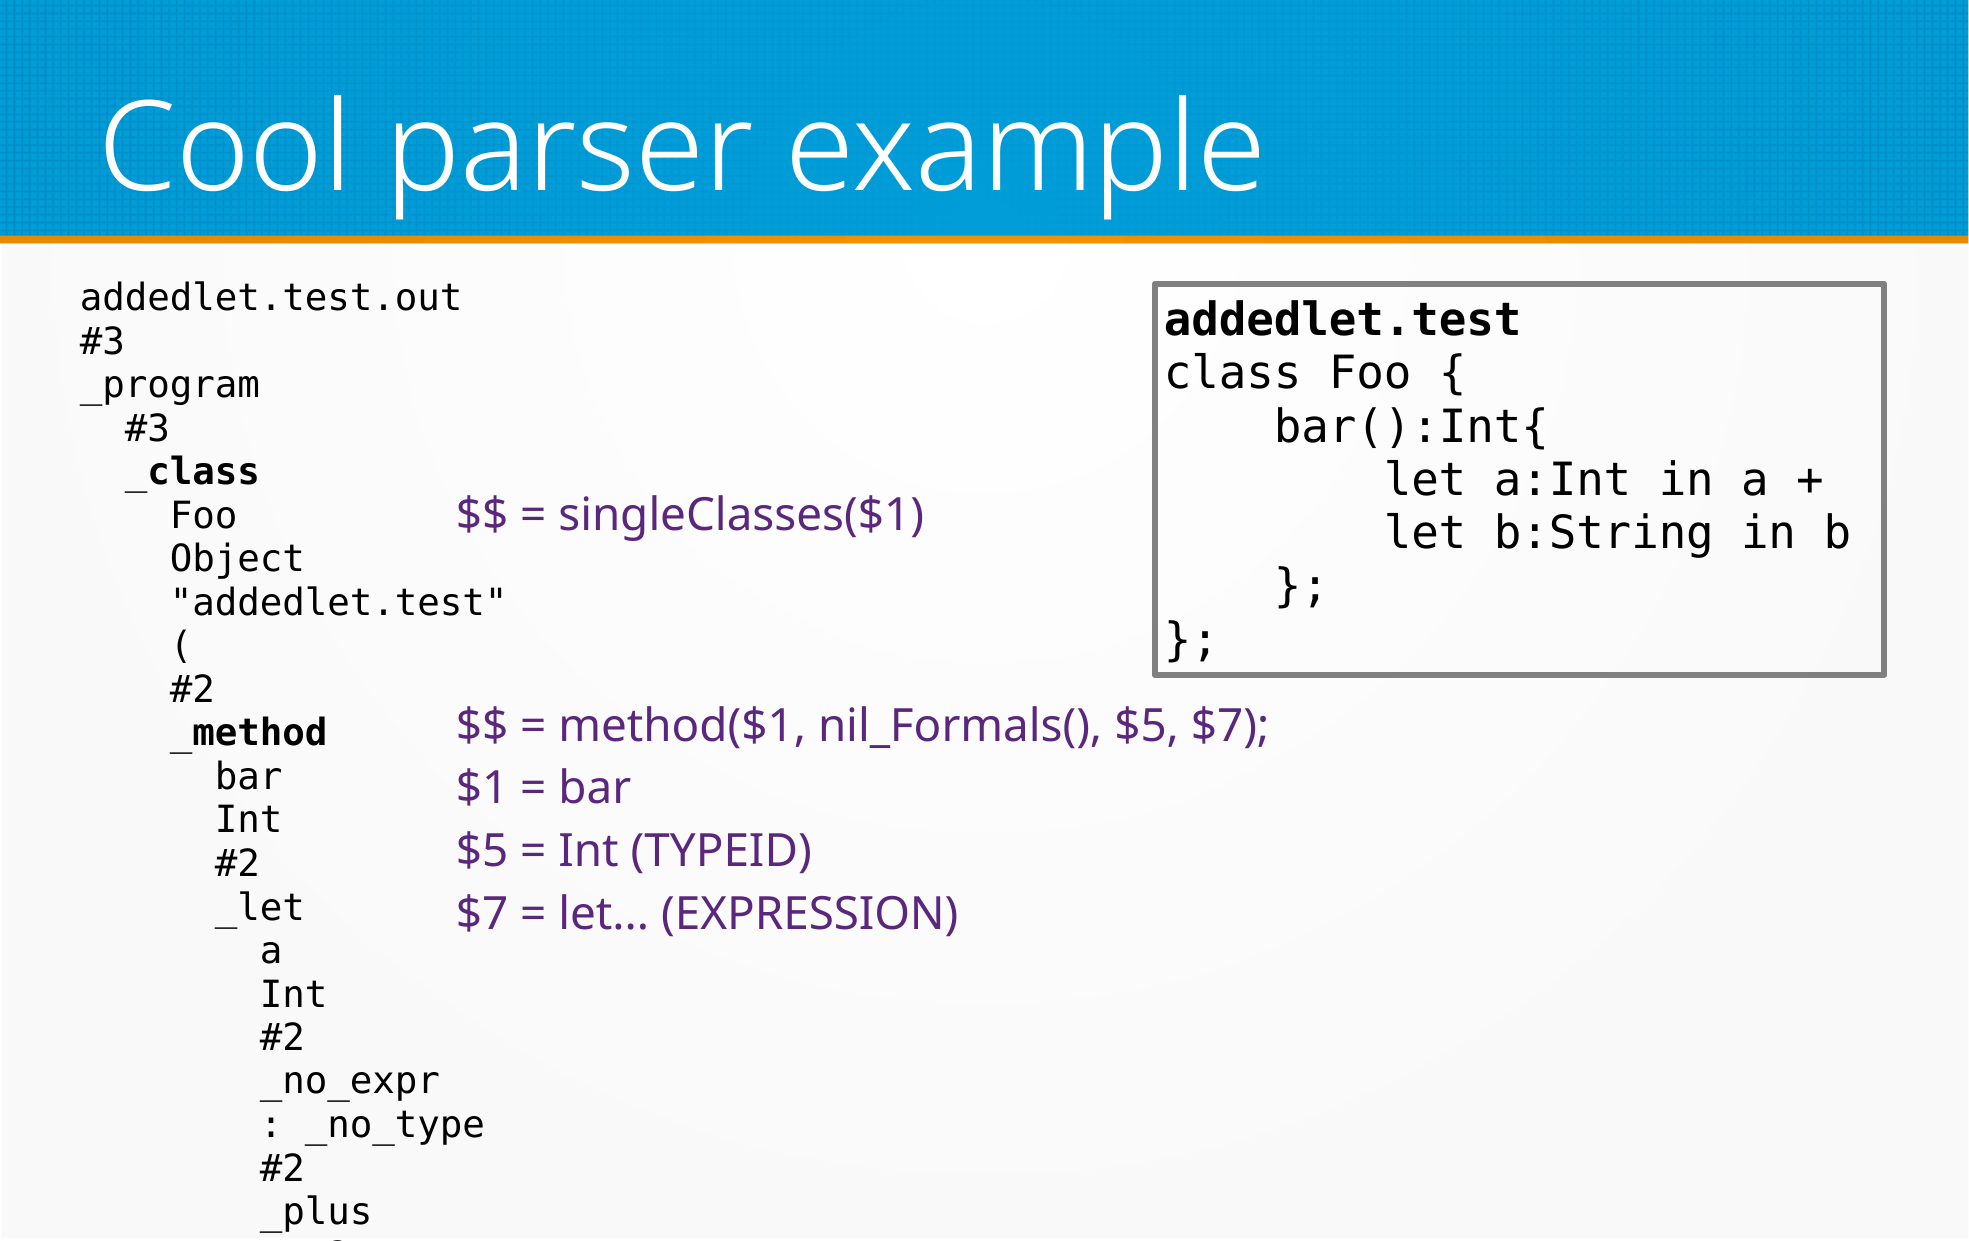

# Cool parser example
addedlet.test.out
#3
_program
 #3
 _class
 Foo
 Object
 "addedlet.test"
 (
 #2
 _method
 bar
 Int
 #2
 _let
 a
 Int
 #2
 _no_expr
 : _no_type
 #2
 _plus
 #2
 _object
 a
 : _no_type
 #2
addedlet.test
class Foo {
 bar():Int{
 let a:Int in a +
 let b:String in b
 };
};
$$ = singleClasses($1)
$$ = method($1, nil_Formals(), $5, $7);
$1 = bar
$5 = Int (TYPEID)
$7 = let... (EXPRESSION)